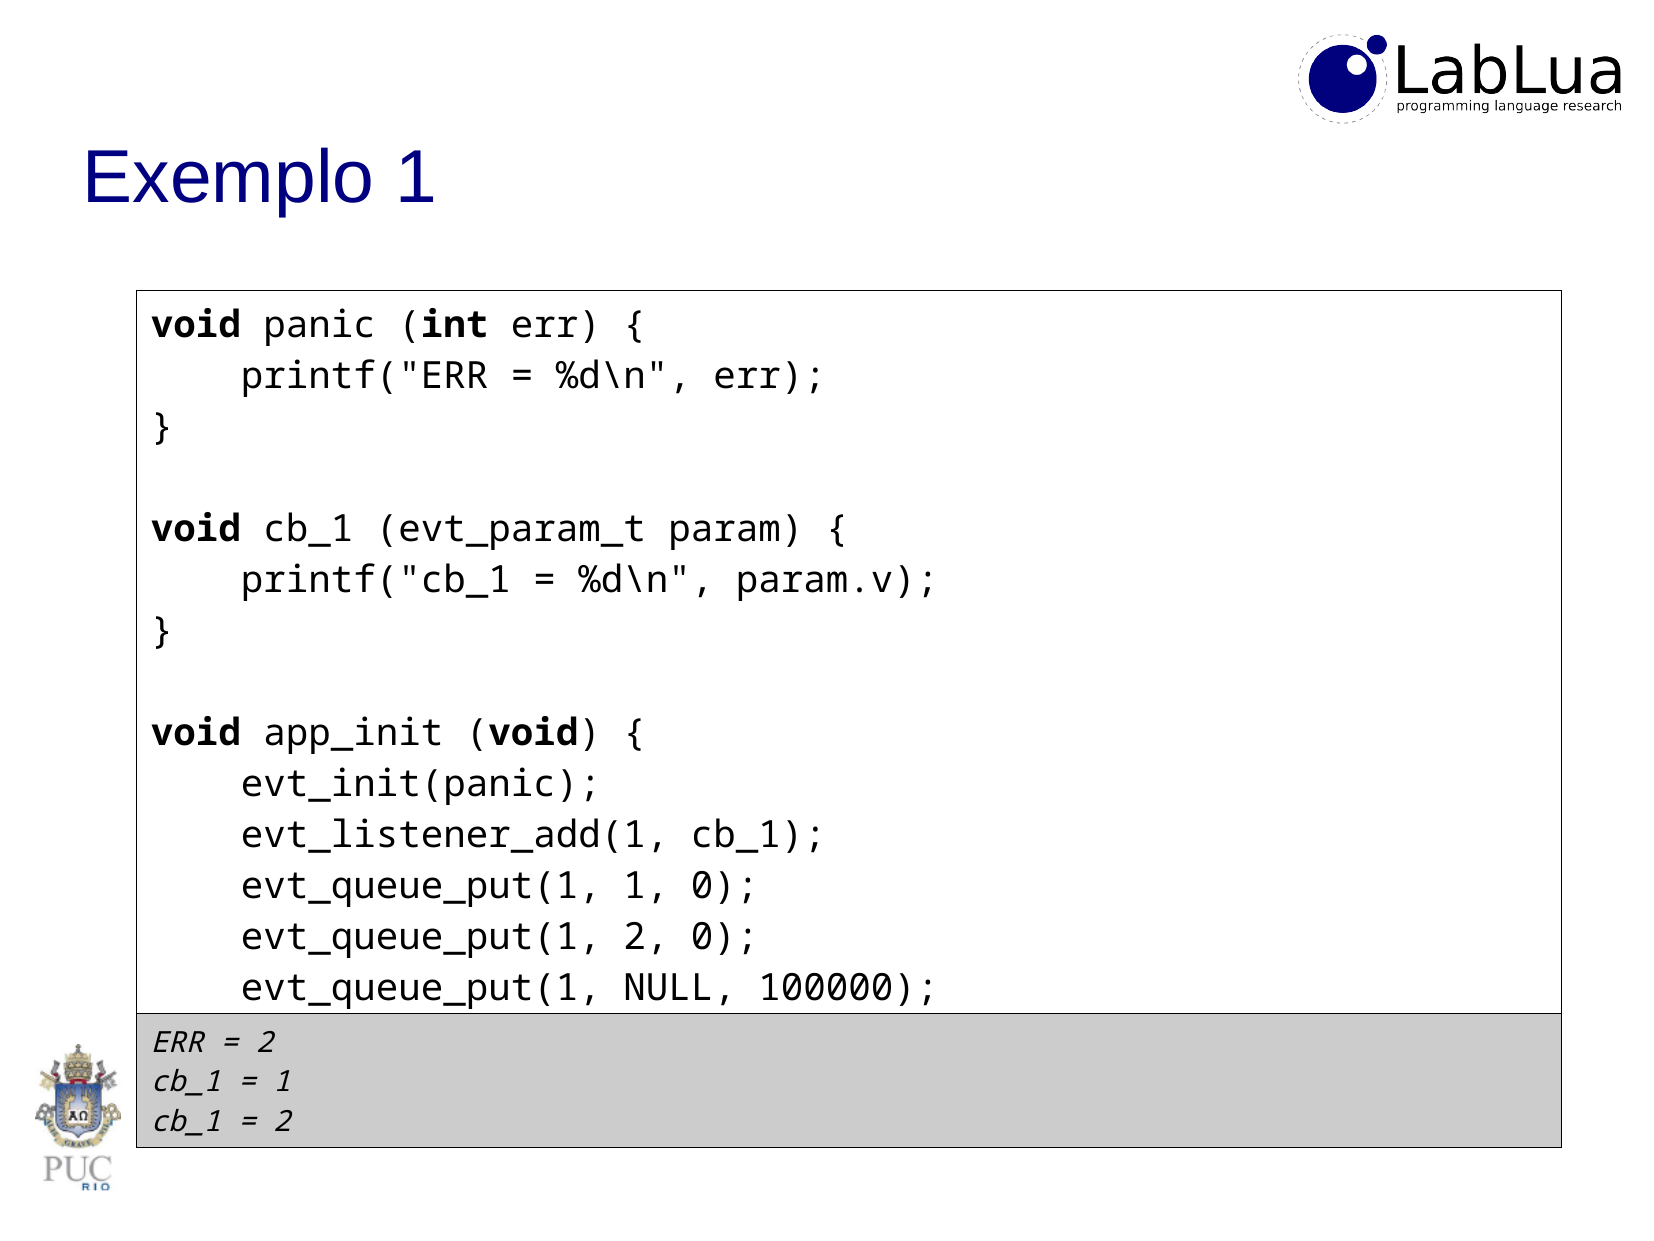

# Exemplo 1
void panic (int err) {
 printf("ERR = %d\n", err);
}
void cb_1 (evt_param_t param) {
 printf("cb_1 = %d\n", param.v);
}
void app_init (void) {
 evt_init(panic);
 evt_listener_add(1, cb_1);
 evt_queue_put(1, 1, 0);
 evt_queue_put(1, 2, 0);
 evt_queue_put(1, NULL, 100000);
}
ERR = 2
cb_1 = 1
cb_1 = 2